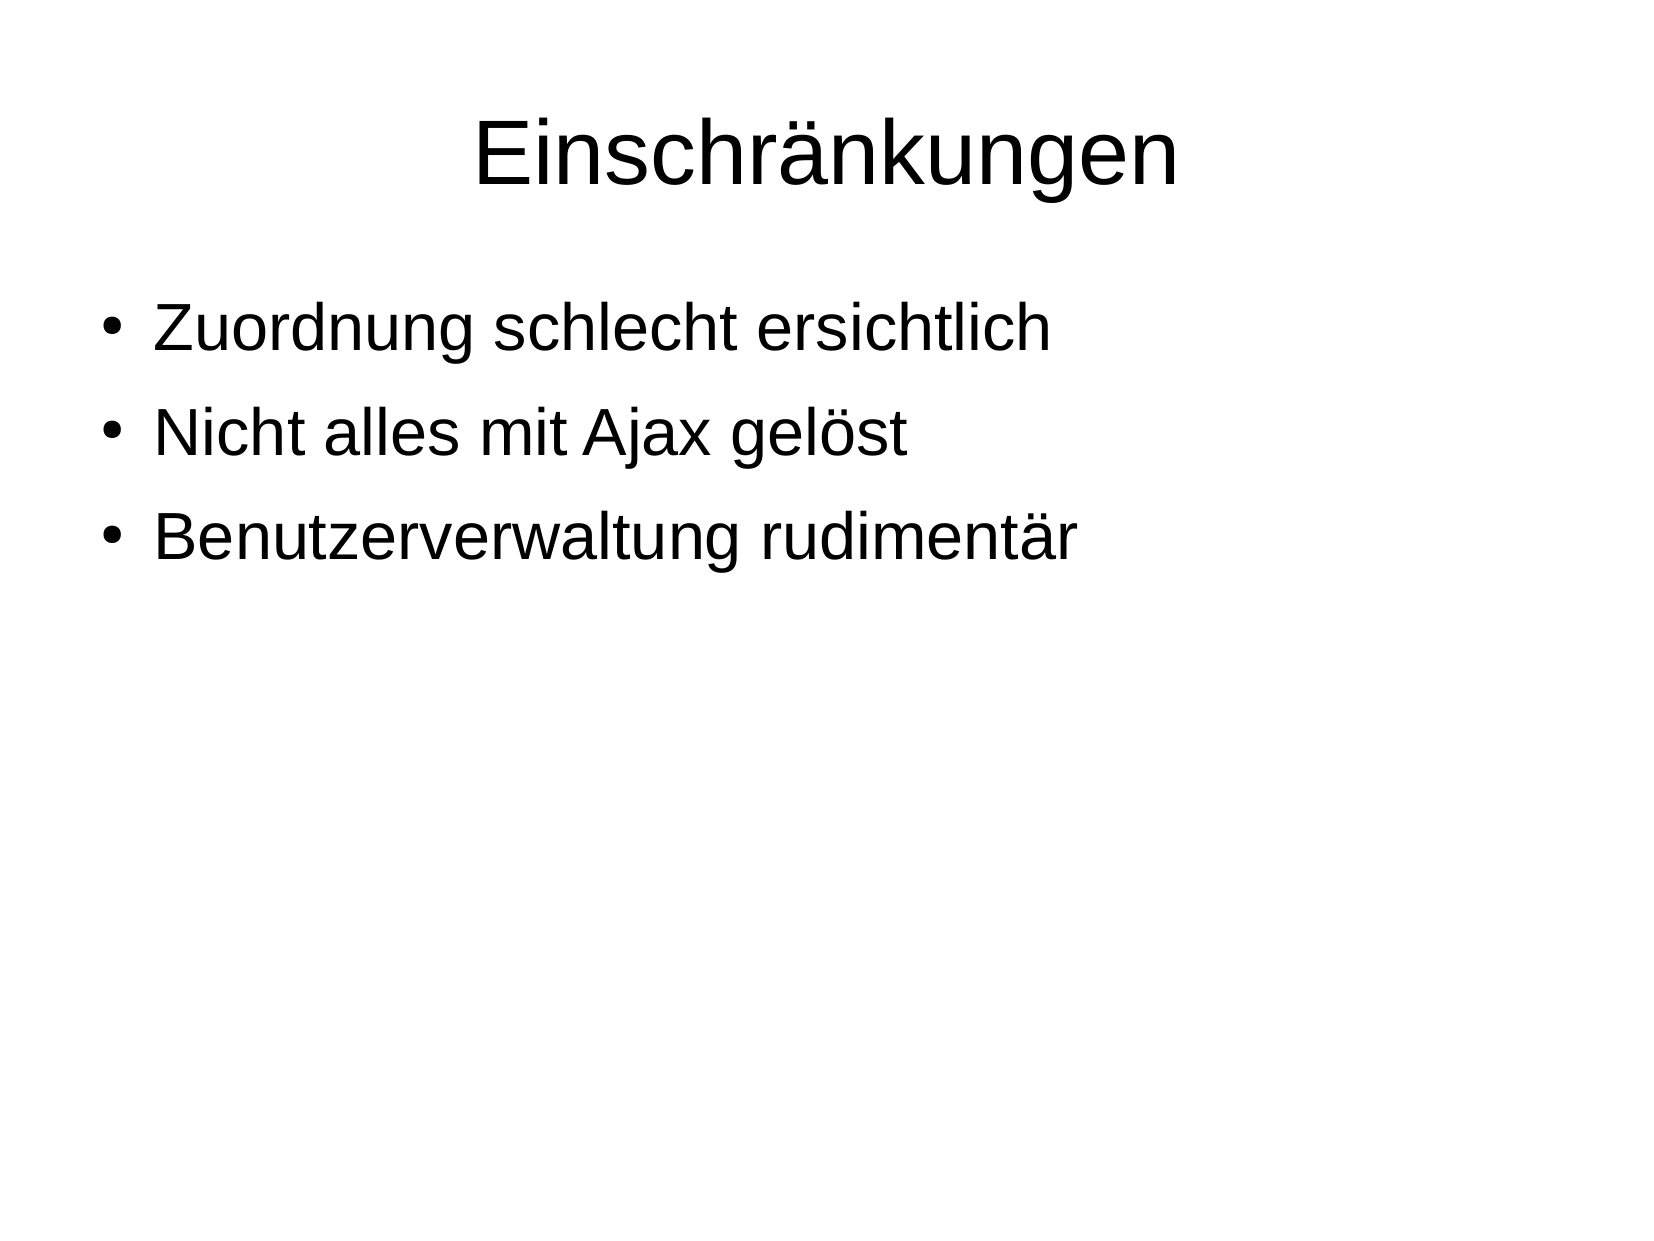

# Einschränkungen
Zuordnung schlecht ersichtlich
Nicht alles mit Ajax gelöst
Benutzerverwaltung rudimentär